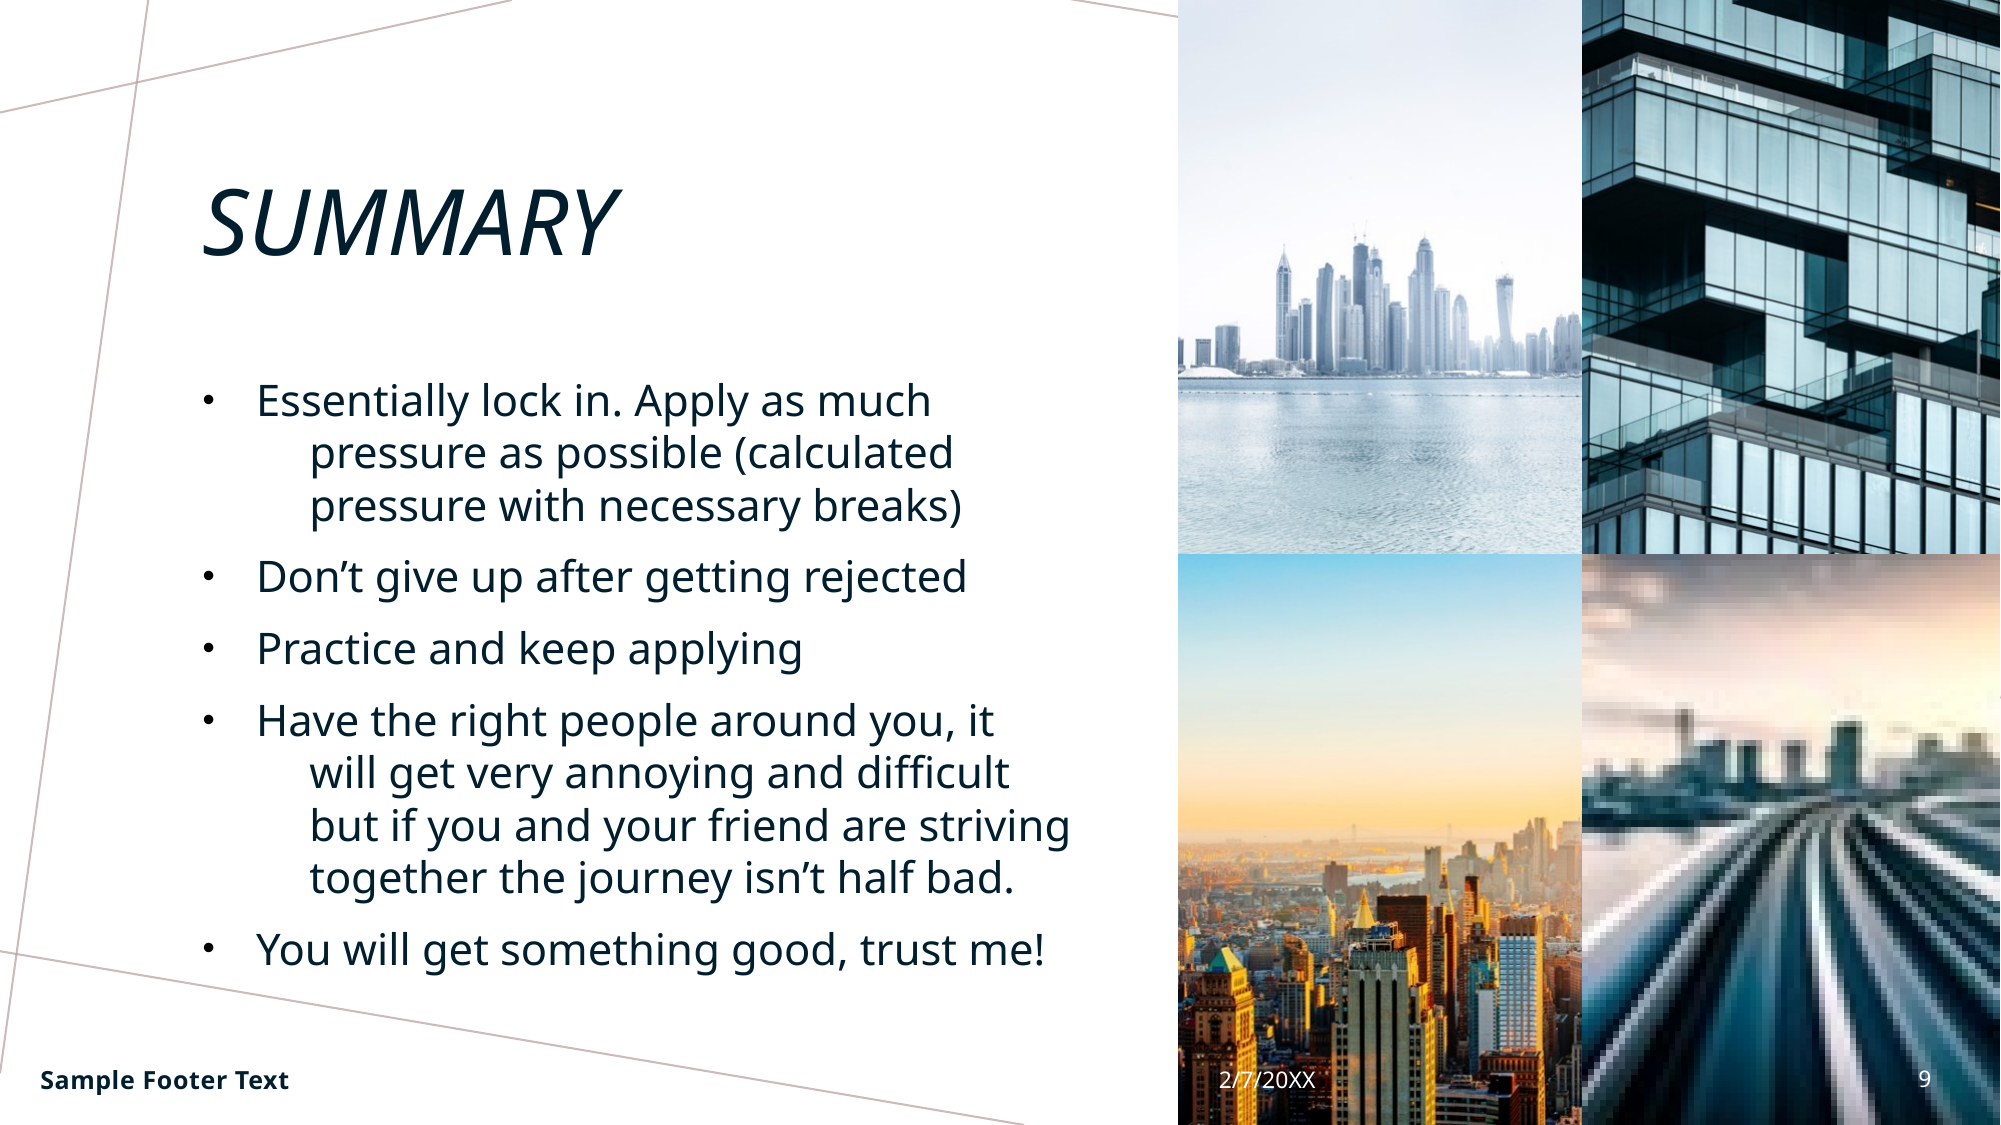

# Summary
Essentially lock in. Apply as much pressure as possible (calculated pressure with necessary breaks)
Don’t give up after getting rejected
Practice and keep applying
Have the right people around you, it will get very annoying and difficult but if you and your friend are striving together the journey isn’t half bad.
You will get something good, trust me!
Sample Footer Text
2/7/20XX